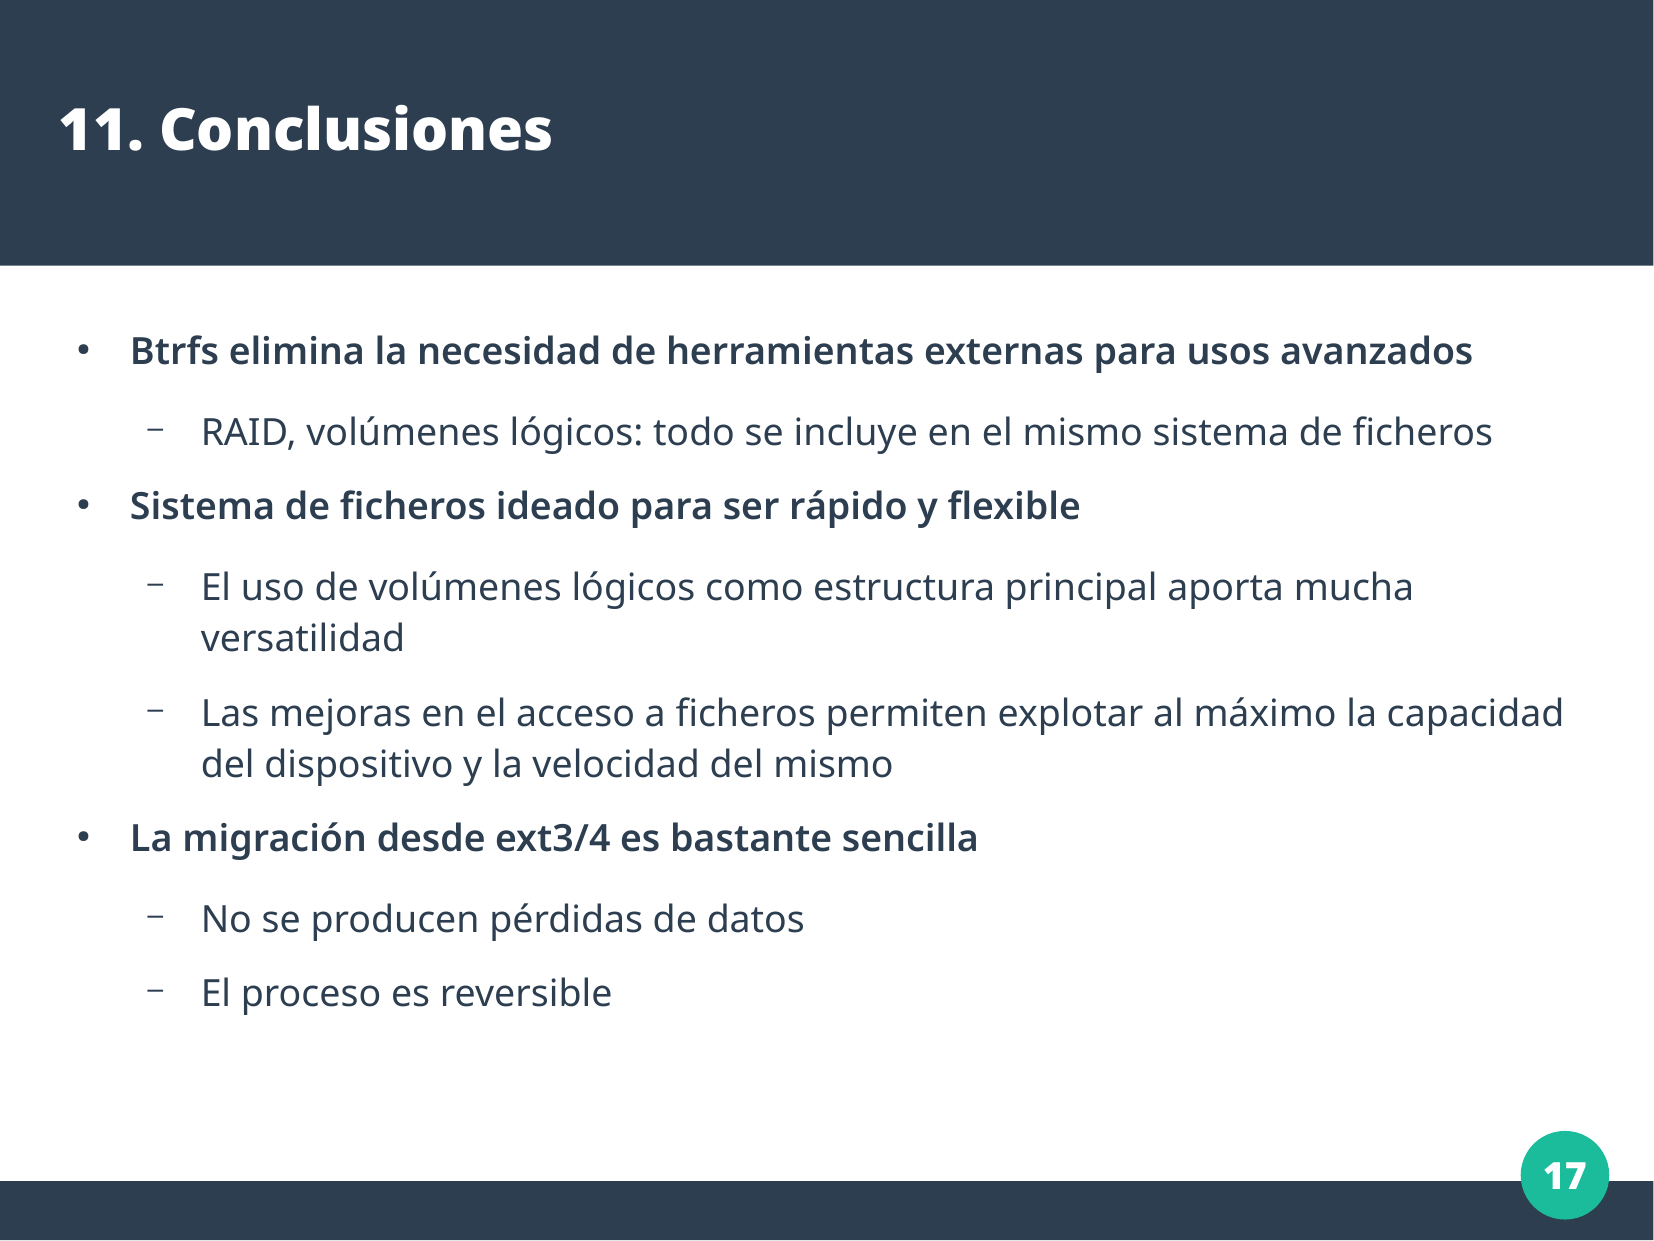

# 11. Conclusiones
Btrfs elimina la necesidad de herramientas externas para usos avanzados
RAID, volúmenes lógicos: todo se incluye en el mismo sistema de ficheros
Sistema de ficheros ideado para ser rápido y flexible
El uso de volúmenes lógicos como estructura principal aporta mucha versatilidad
Las mejoras en el acceso a ficheros permiten explotar al máximo la capacidad del dispositivo y la velocidad del mismo
La migración desde ext3/4 es bastante sencilla
No se producen pérdidas de datos
El proceso es reversible
17